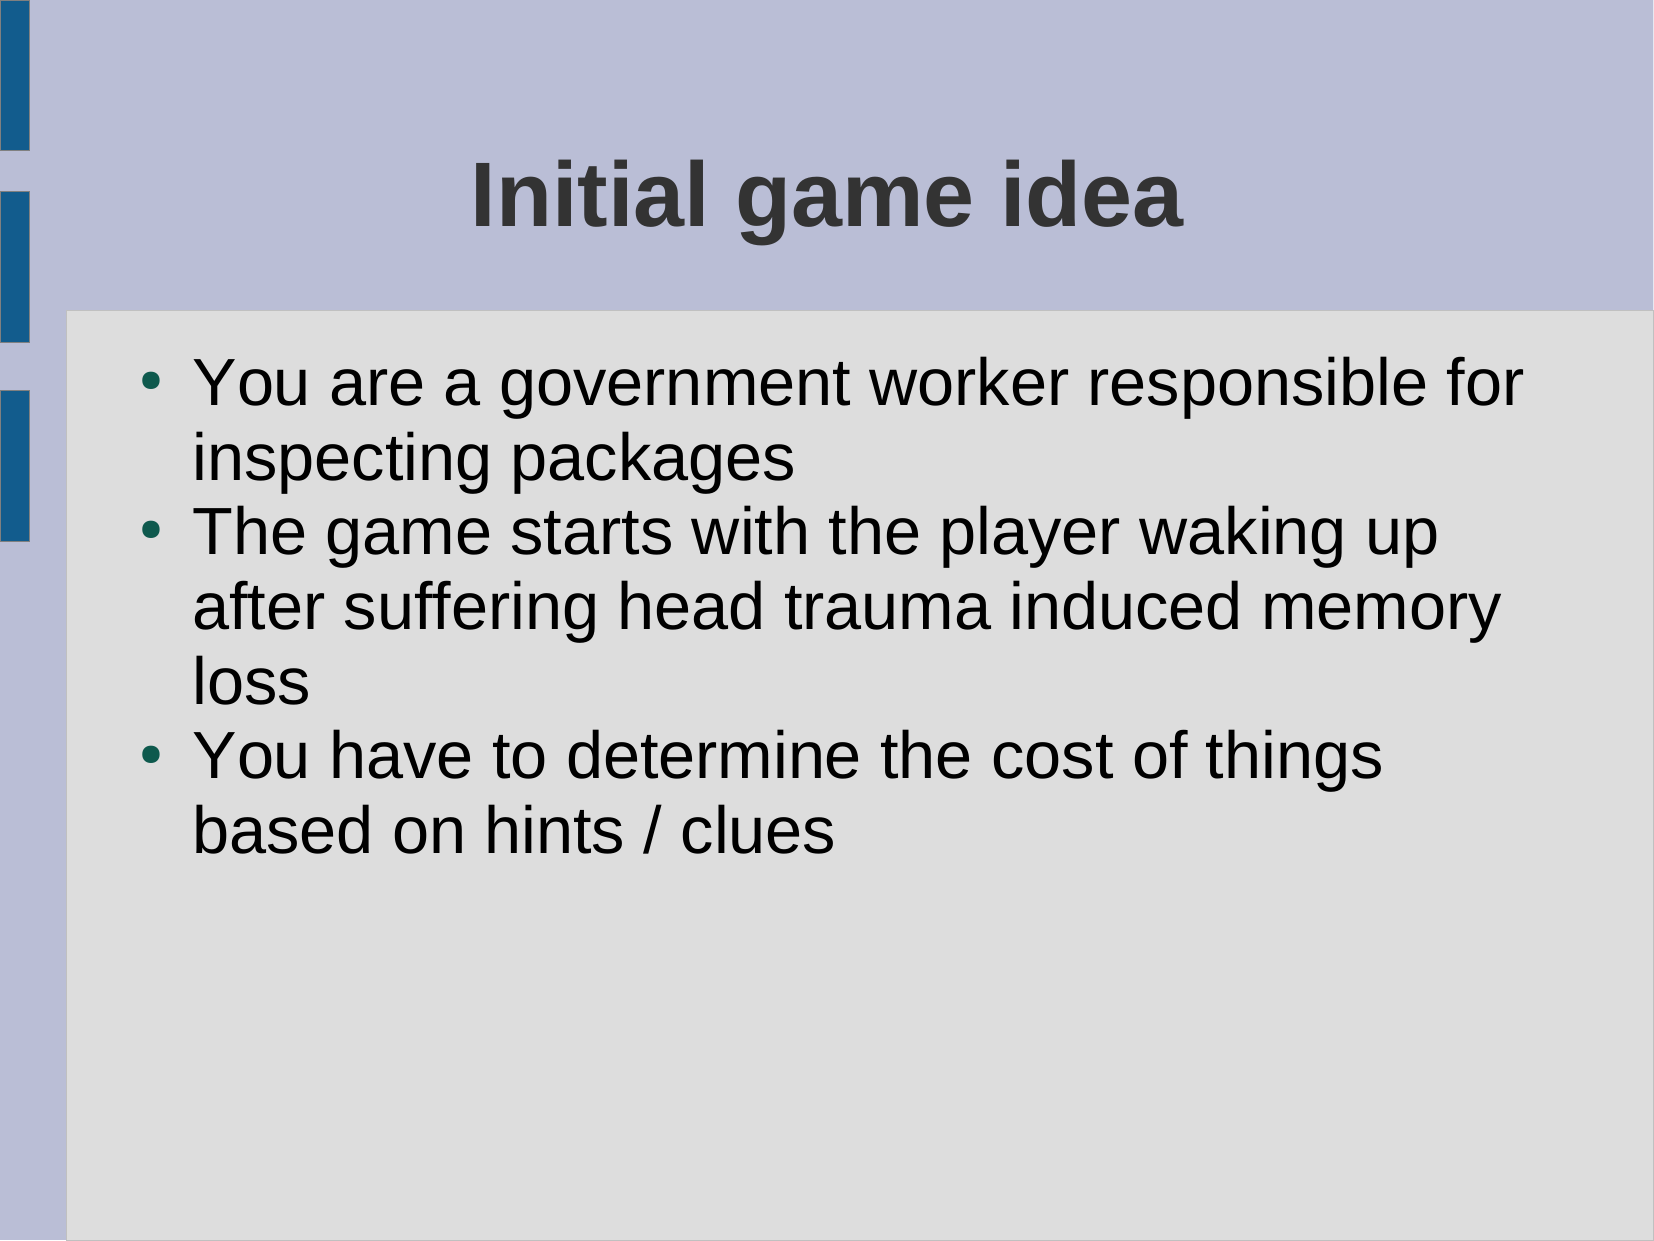

# Initial game idea
You are a government worker responsible for inspecting packages
The game starts with the player waking up after suffering head trauma induced memory loss
You have to determine the cost of things based on hints / clues